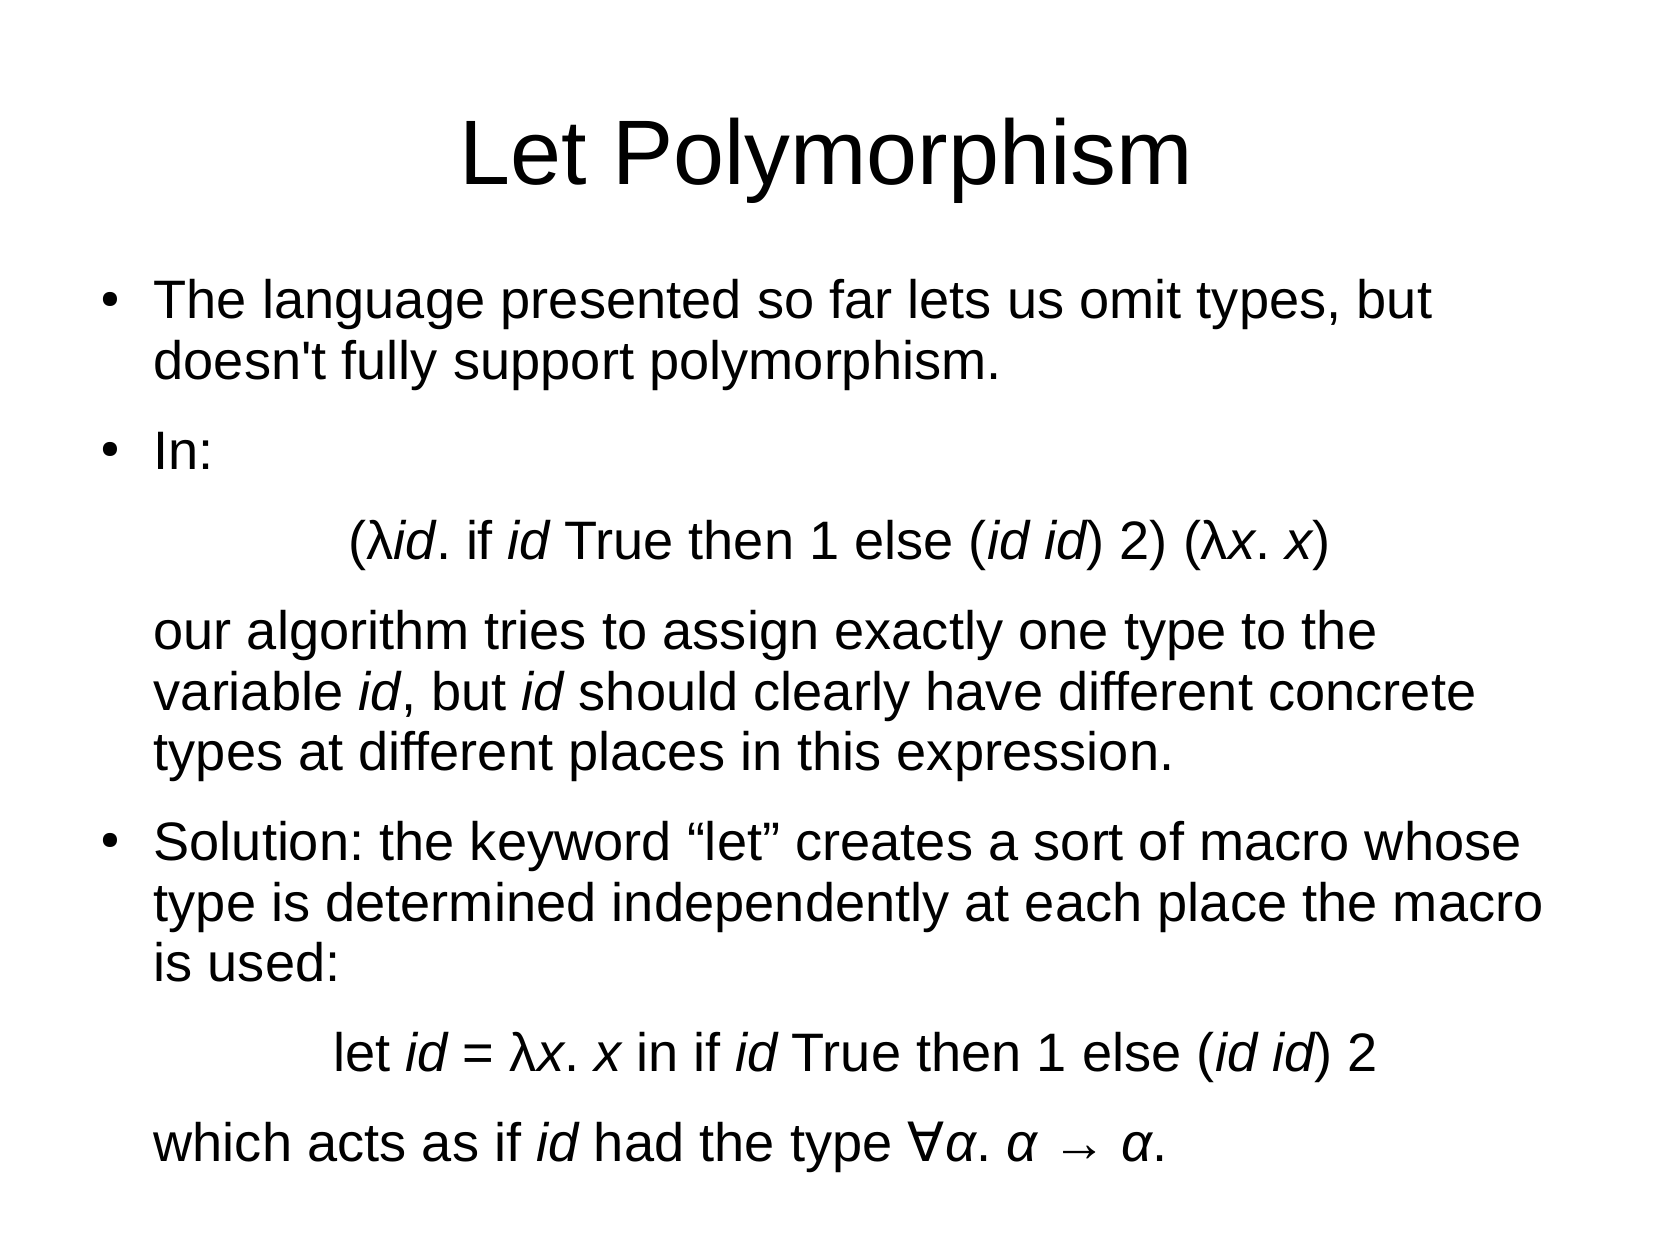

# Let Polymorphism
The language presented so far lets us omit types, but doesn't fully support polymorphism.
In:
 (λid. if id True then 1 else (id id) 2) (λx. x)
our algorithm tries to assign exactly one type to the variable id, but id should clearly have different concrete types at different places in this expression.
Solution: the keyword “let” creates a sort of macro whose type is determined independently at each place the macro is used:
 let id = λx. x in if id True then 1 else (id id) 2
which acts as if id had the type ∀α. α → α.